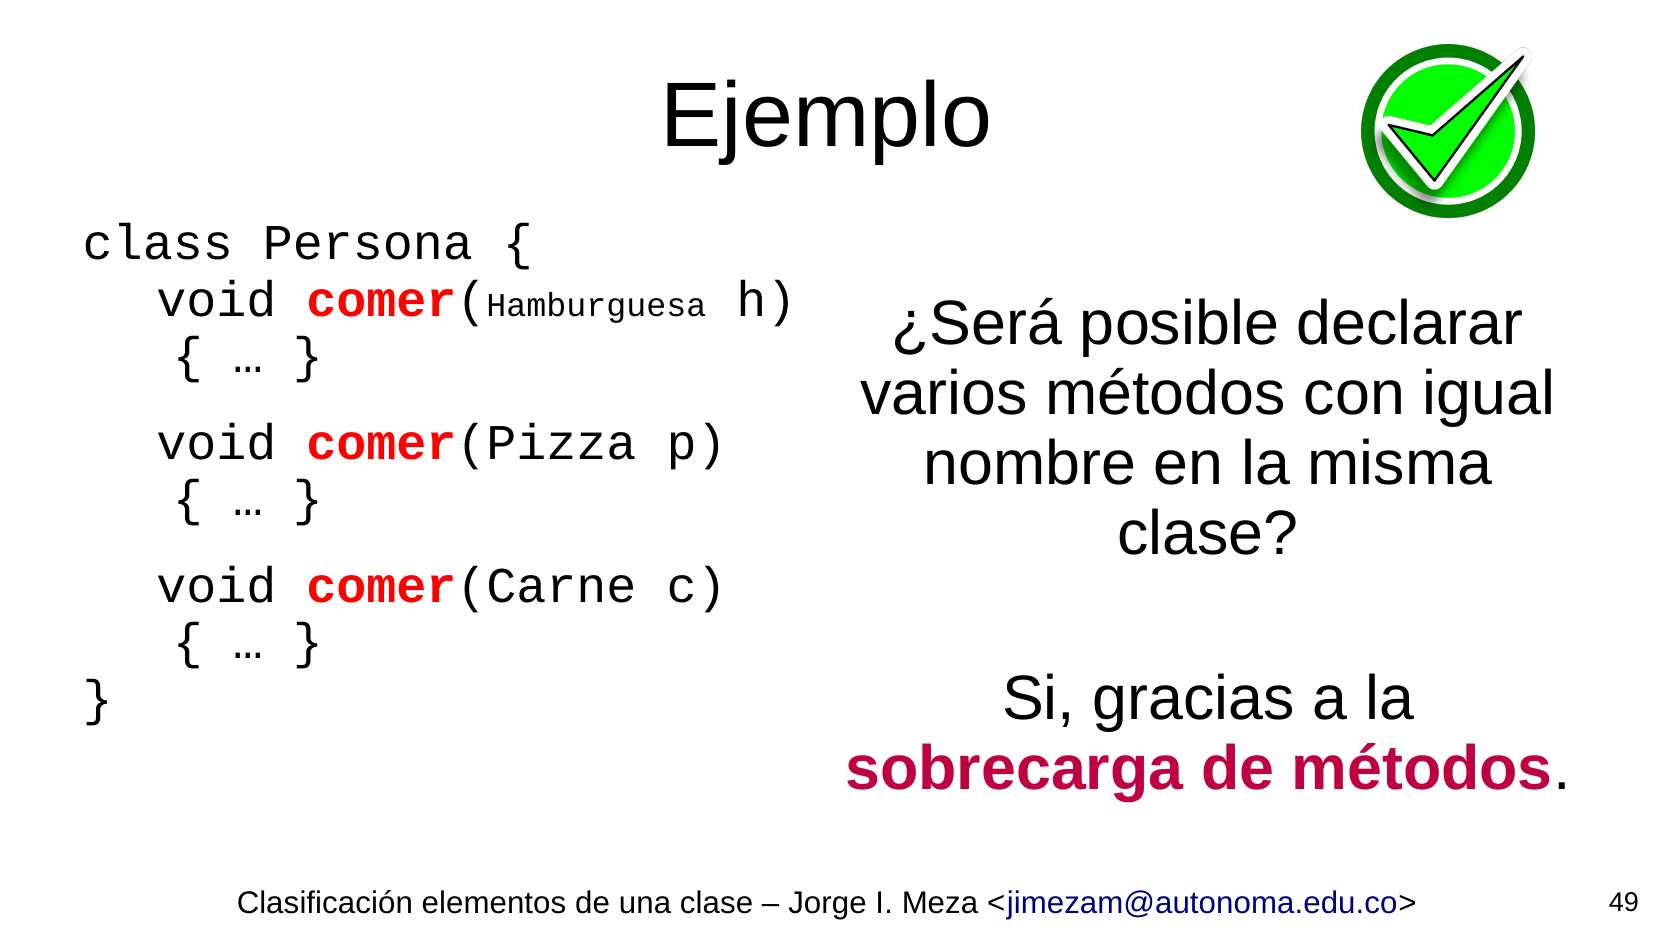

# Ejemplo
class Persona {
	void comer(Hamburguesa h)
 { … }
	void comer(Pizza p)
 { … }
	void comer(Carne c)
 { … }
}
¿Será posible declarar varios métodos con igual nombre en la misma clase?
Si, gracias a la sobrecarga de métodos.